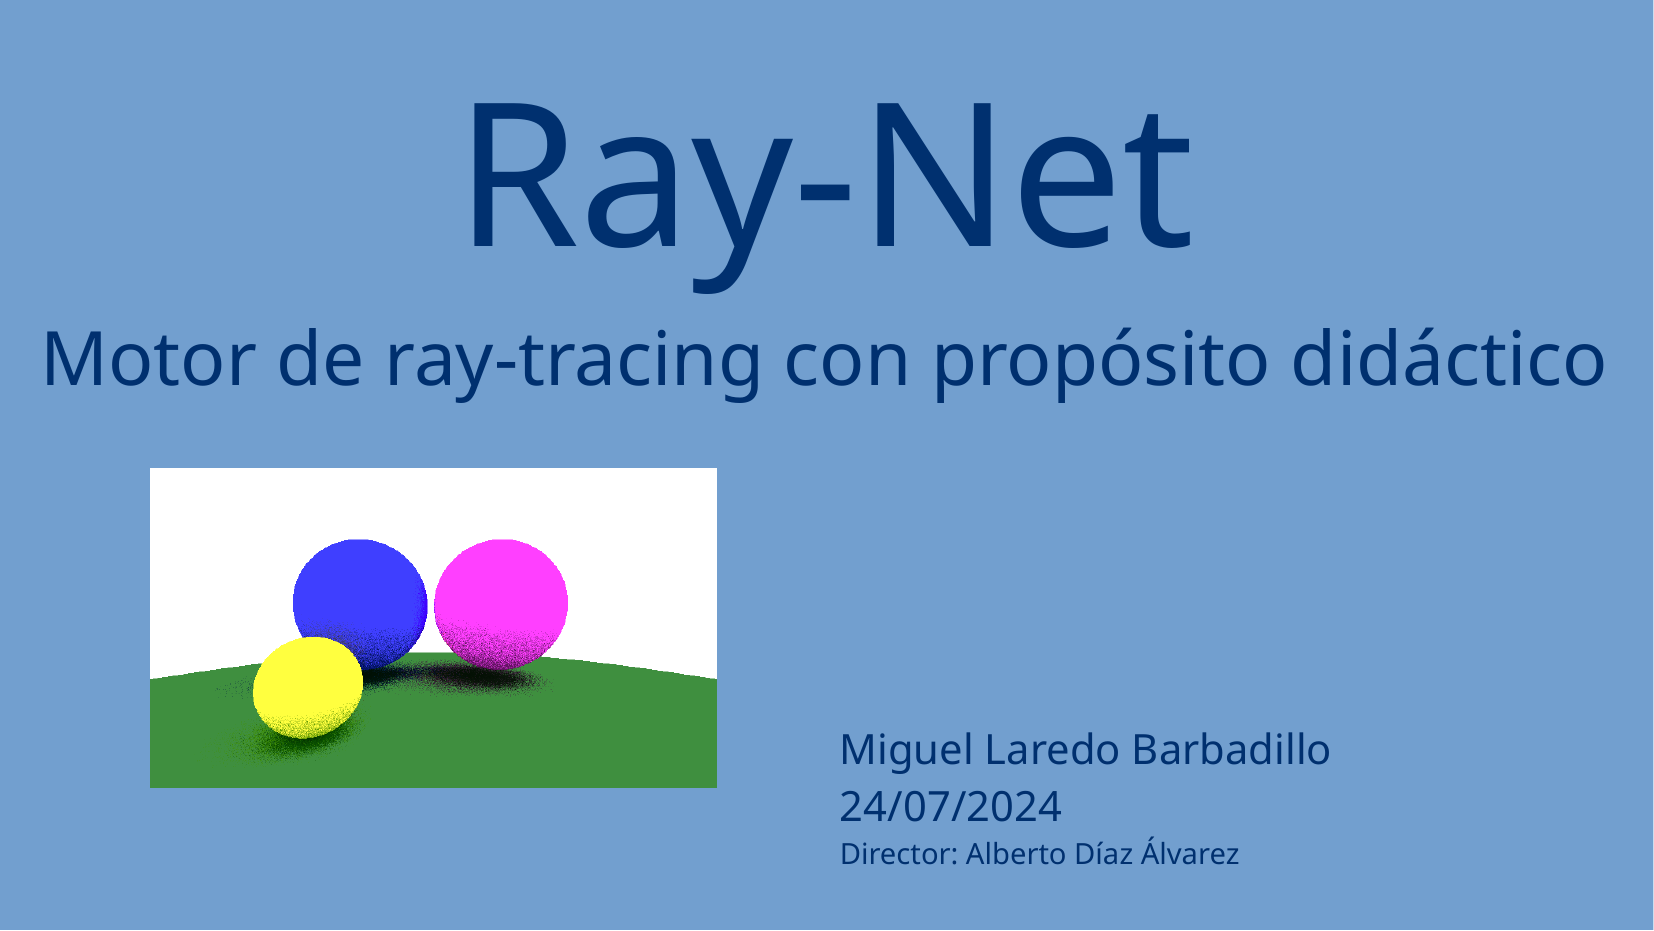

# Ray-Net Motor de ray-tracing con propósito didáctico
Miguel Laredo Barbadillo 24/07/2024
Director: Alberto Díaz Álvarez